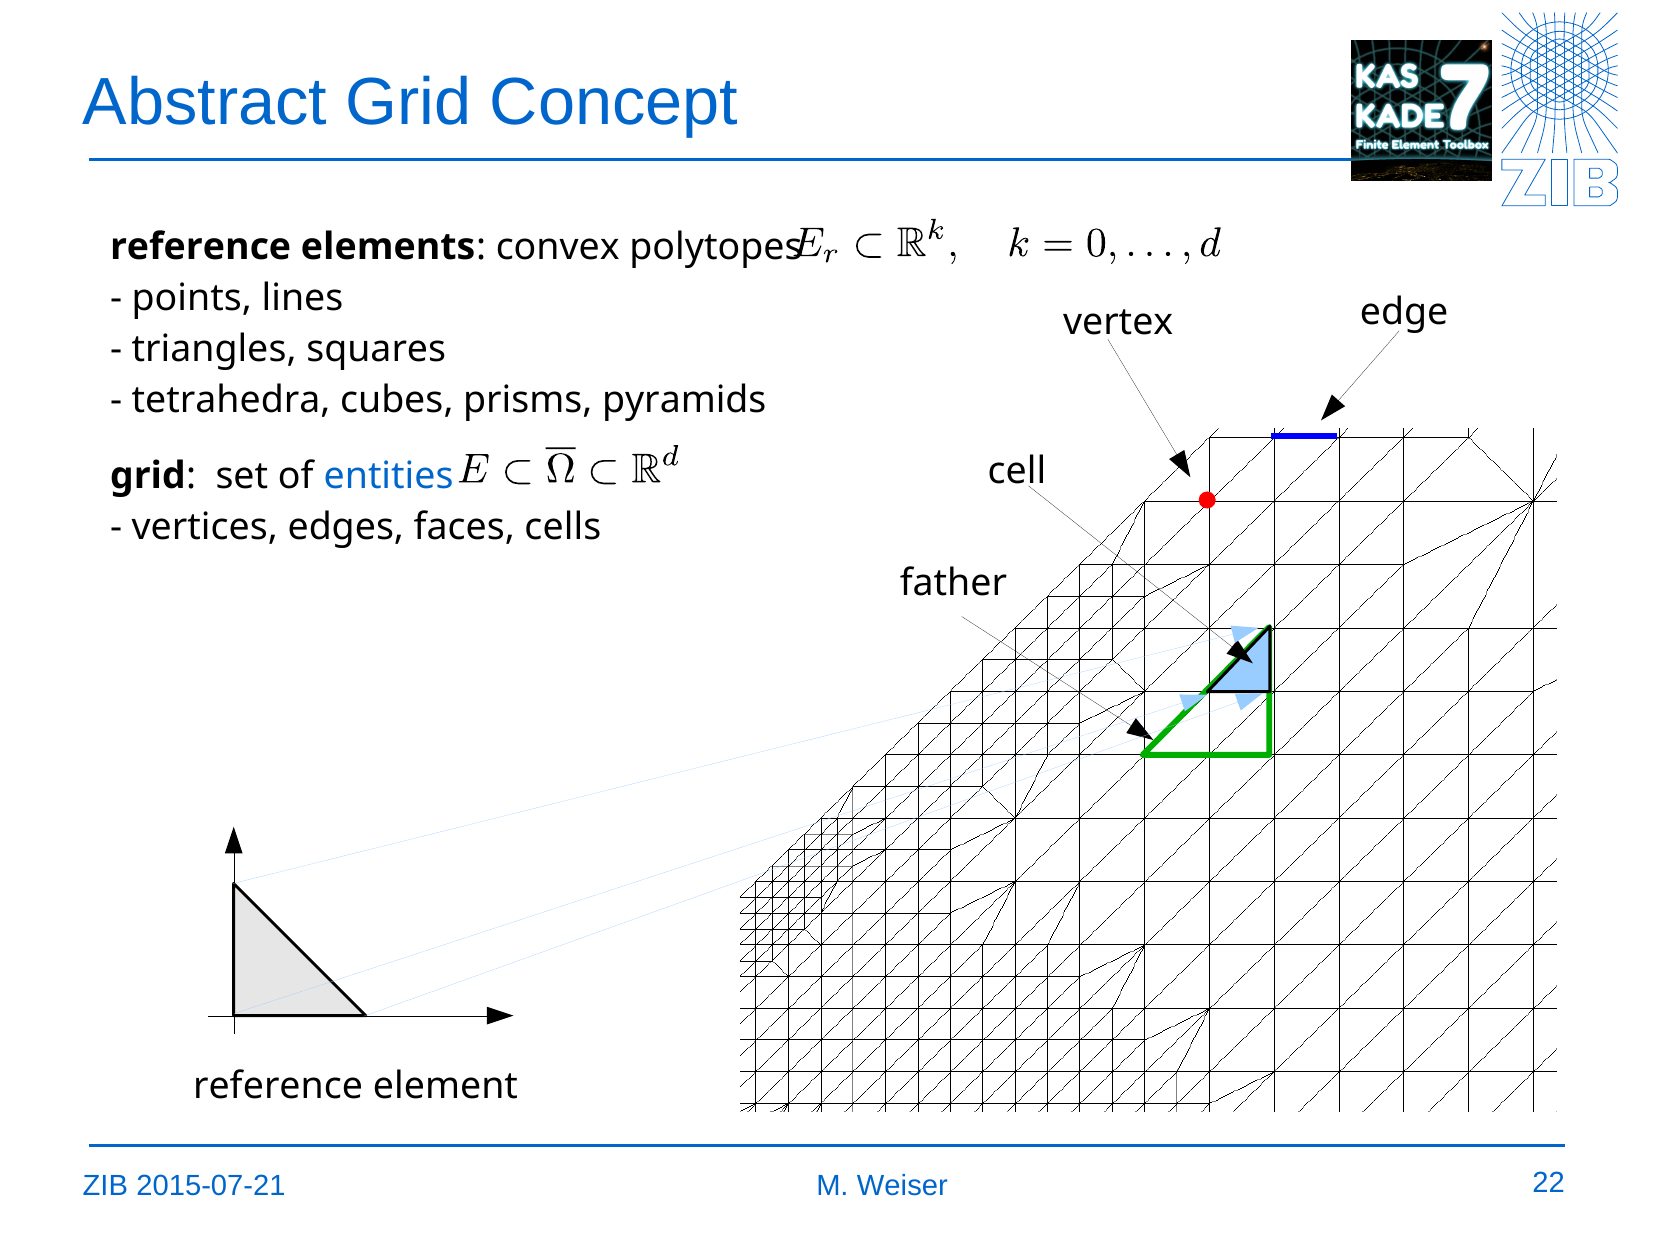

# Abstract Grid Concept
reference elements: convex polytopes
- points, lines
- triangles, squares
- tetrahedra, cubes, prisms, pyramids
edge
vertex
cell
grid: set of entities
- vertices, edges, faces, cells
father
reference element
22
ZIB 2015-07-21
M. Weiser